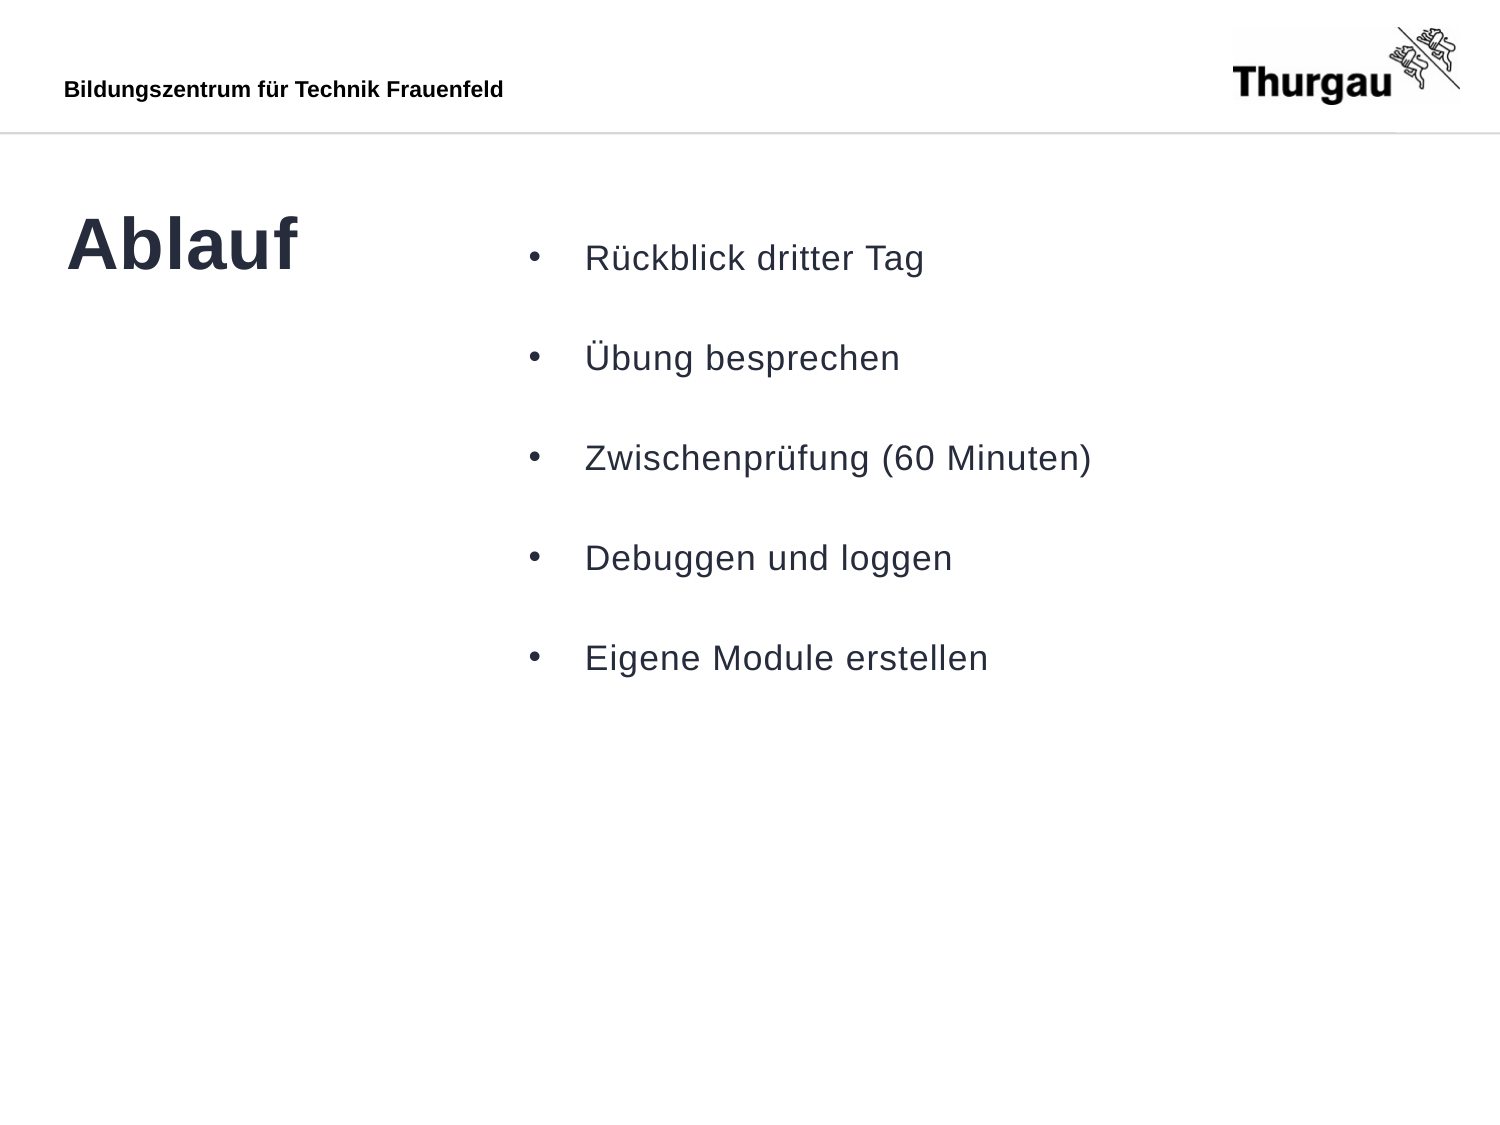

Bildungszentrum für Technik Frauenfeld
Ablauf
Rückblick dritter Tag
Übung besprechen
Zwischenprüfung (60 Minuten)
Debuggen und loggen
Eigene Module erstellen